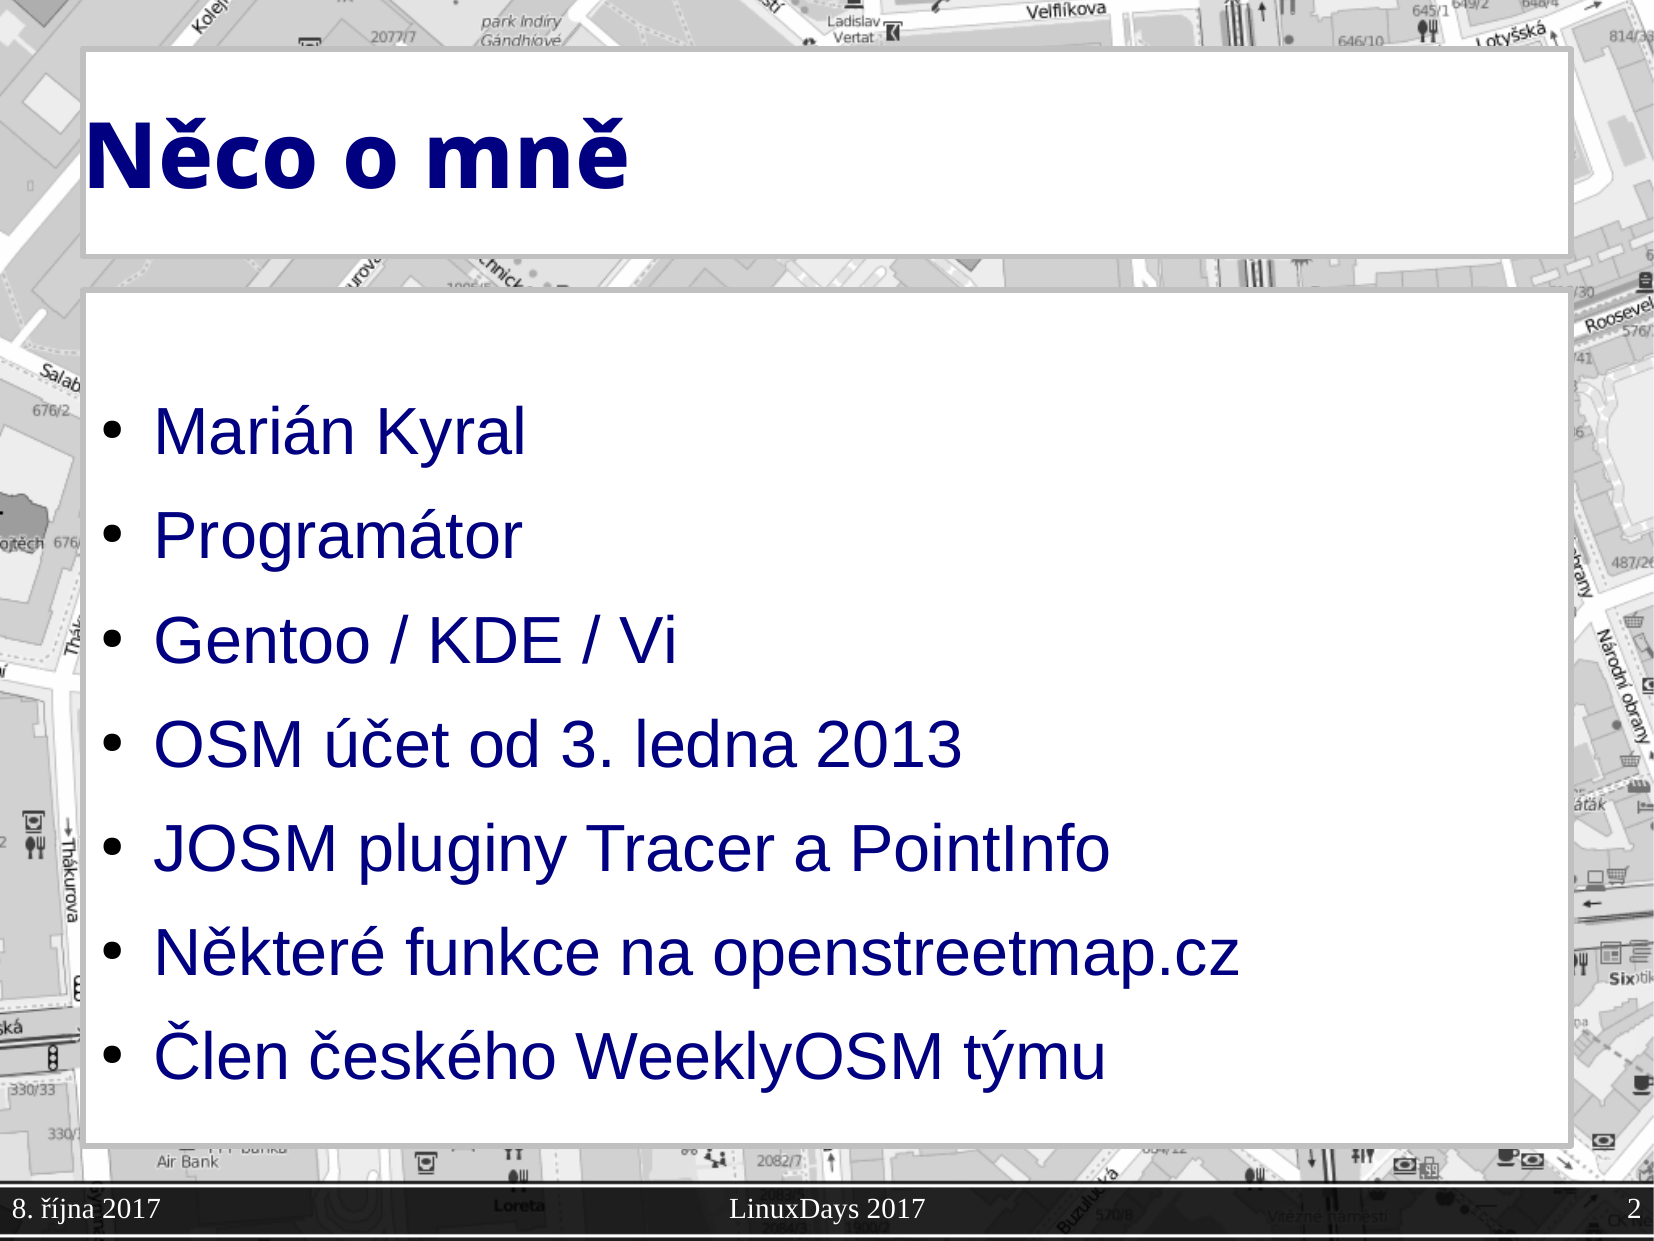

# Něco o mně
Marián Kyral
Programátor
Gentoo / KDE / Vi
OSM účet od 3. ledna 2013
JOSM pluginy Tracer a PointInfo
Některé funkce na openstreetmap.cz
Člen českého WeeklyOSM týmu
18. listopadu 2015
Marián Kyral - GISday 2015, Praha
2